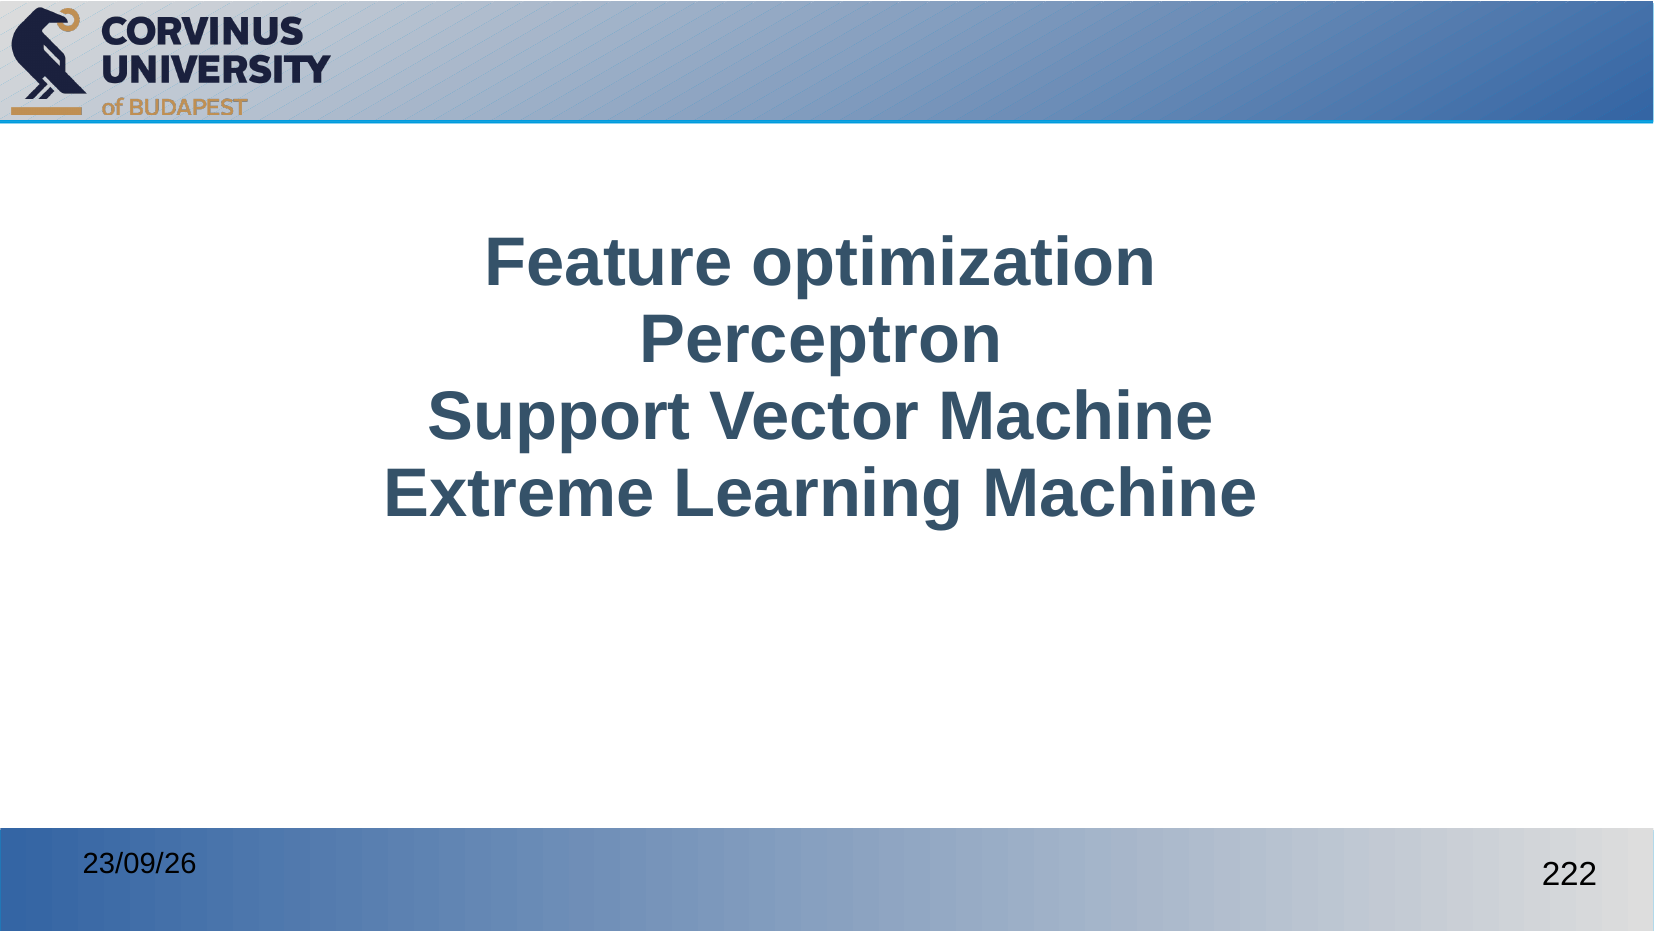

# Feature optimization Perceptron Support Vector Machine Extreme Learning Machine